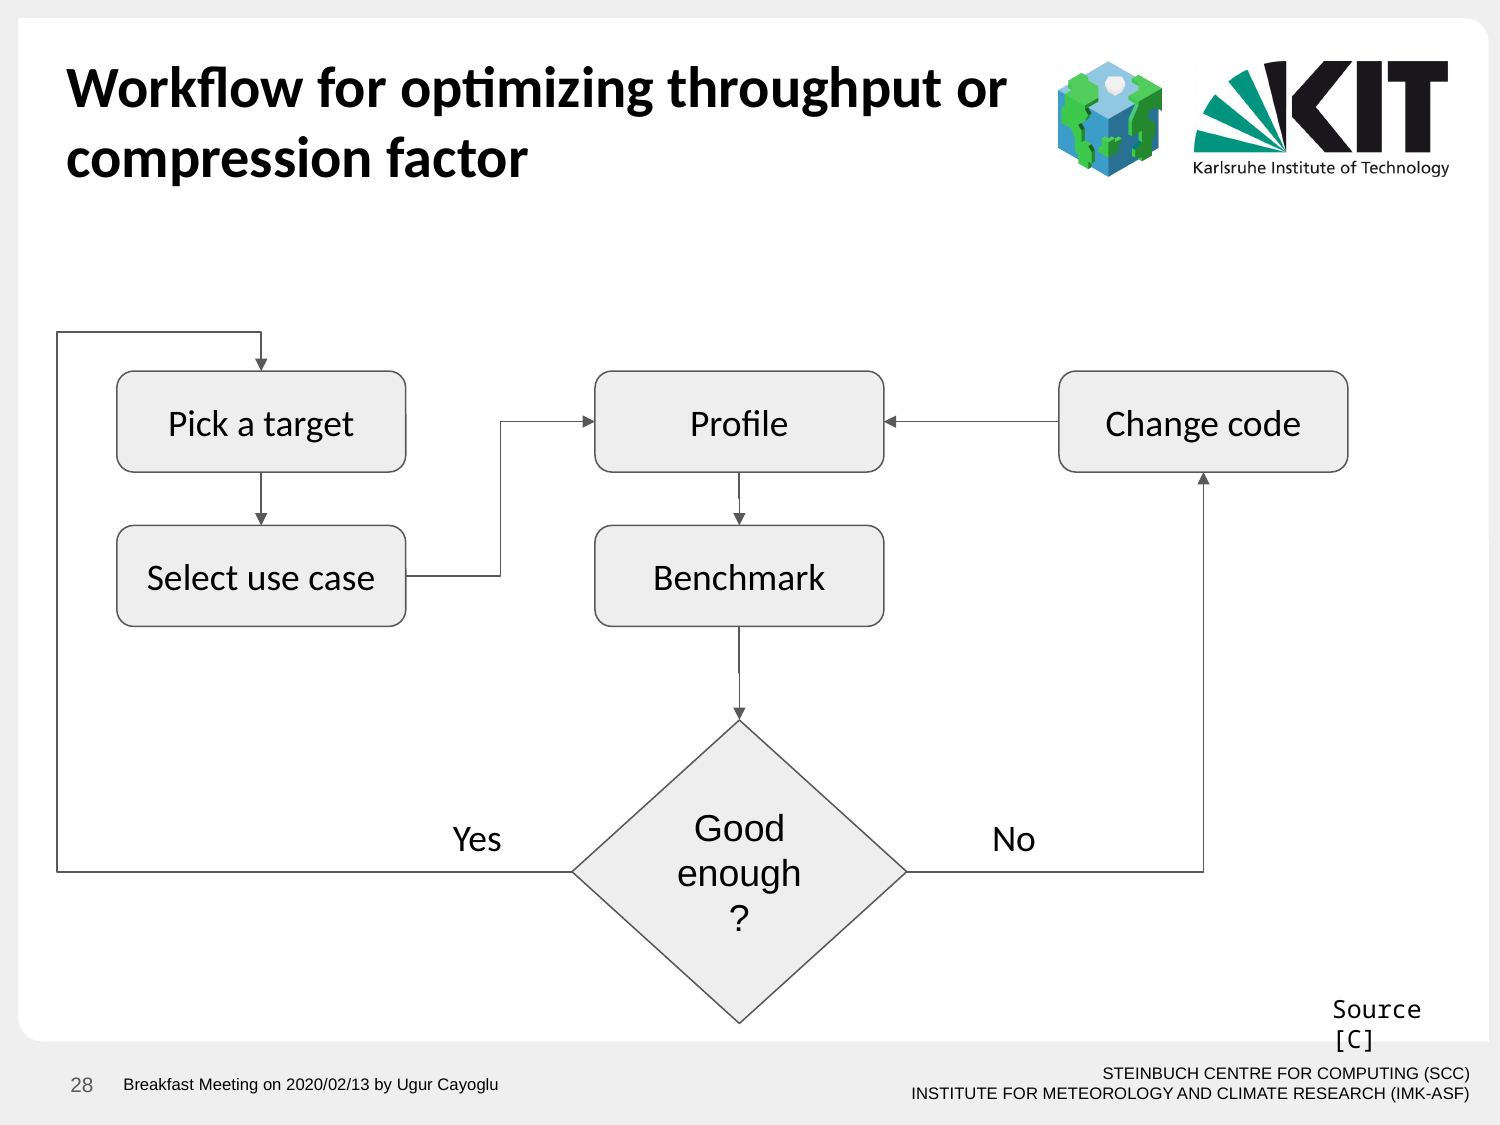

# Workflow for optimizing throughput or compression factor
Pick a target
Profile
Change code
Select use case
Benchmark
Good enough
?
Yes
No
Source [C]
STEINBUCH CENTRE FOR COMPUTING (SCC)
INSTITUTE FOR METEOROLOGY AND CLIMATE RESEARCH (IMK-ASF)
Breakfast Meeting on 2020/02/13 by Ugur Cayoglu